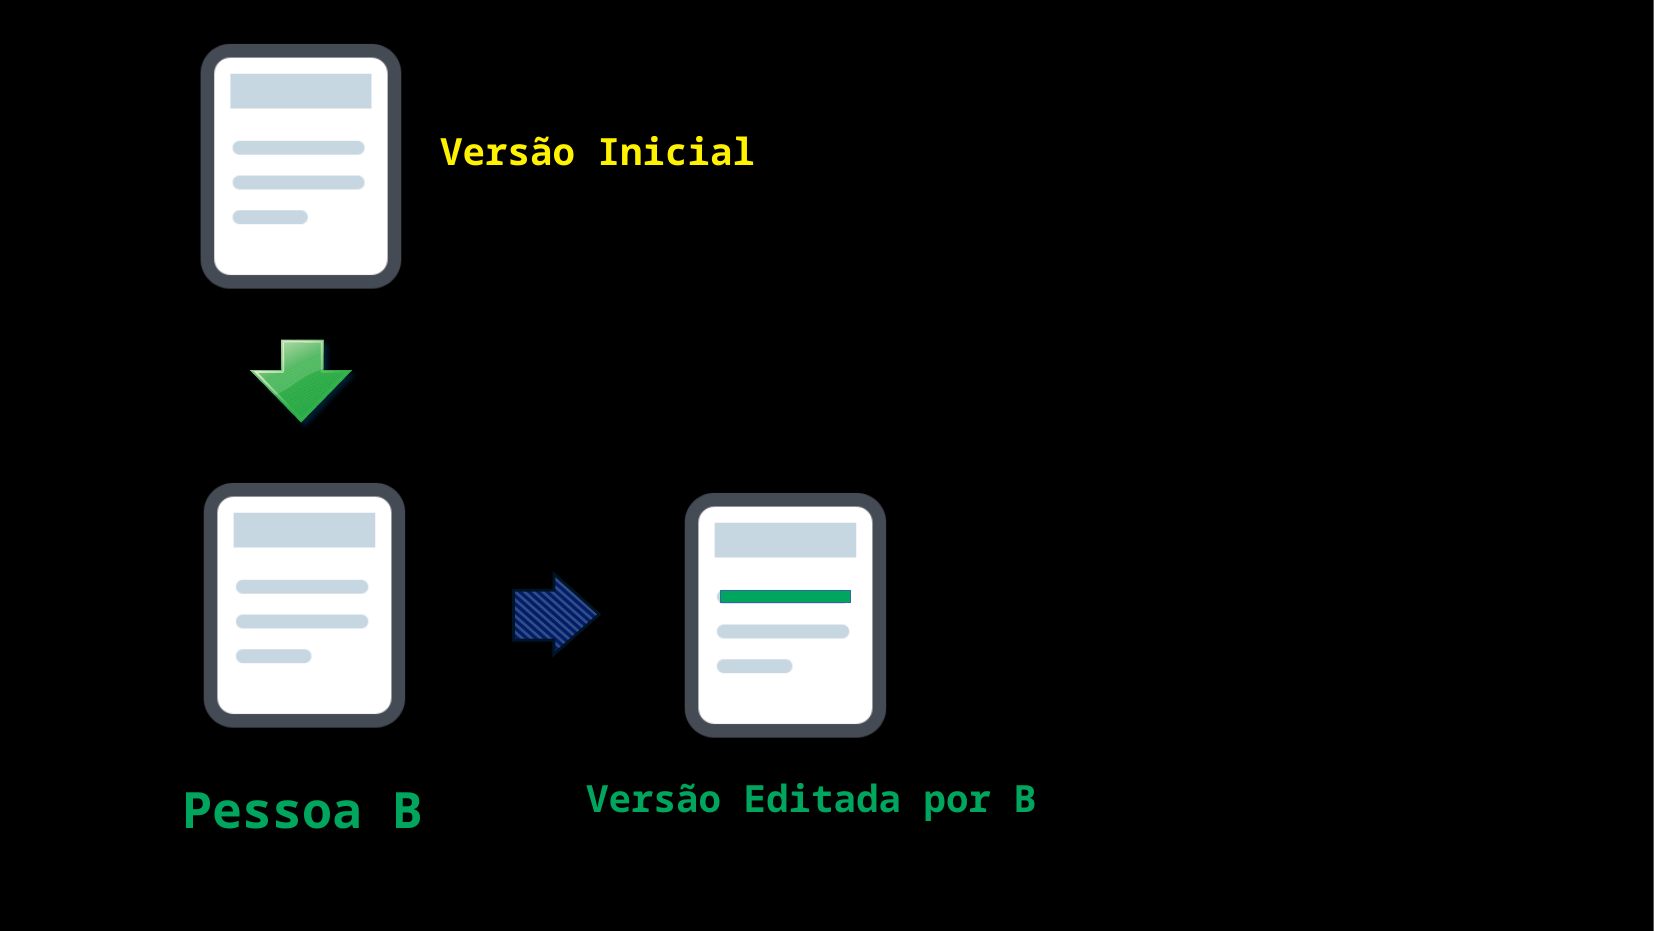

Versão Inicial
Versão Editada por B
Pessoa B